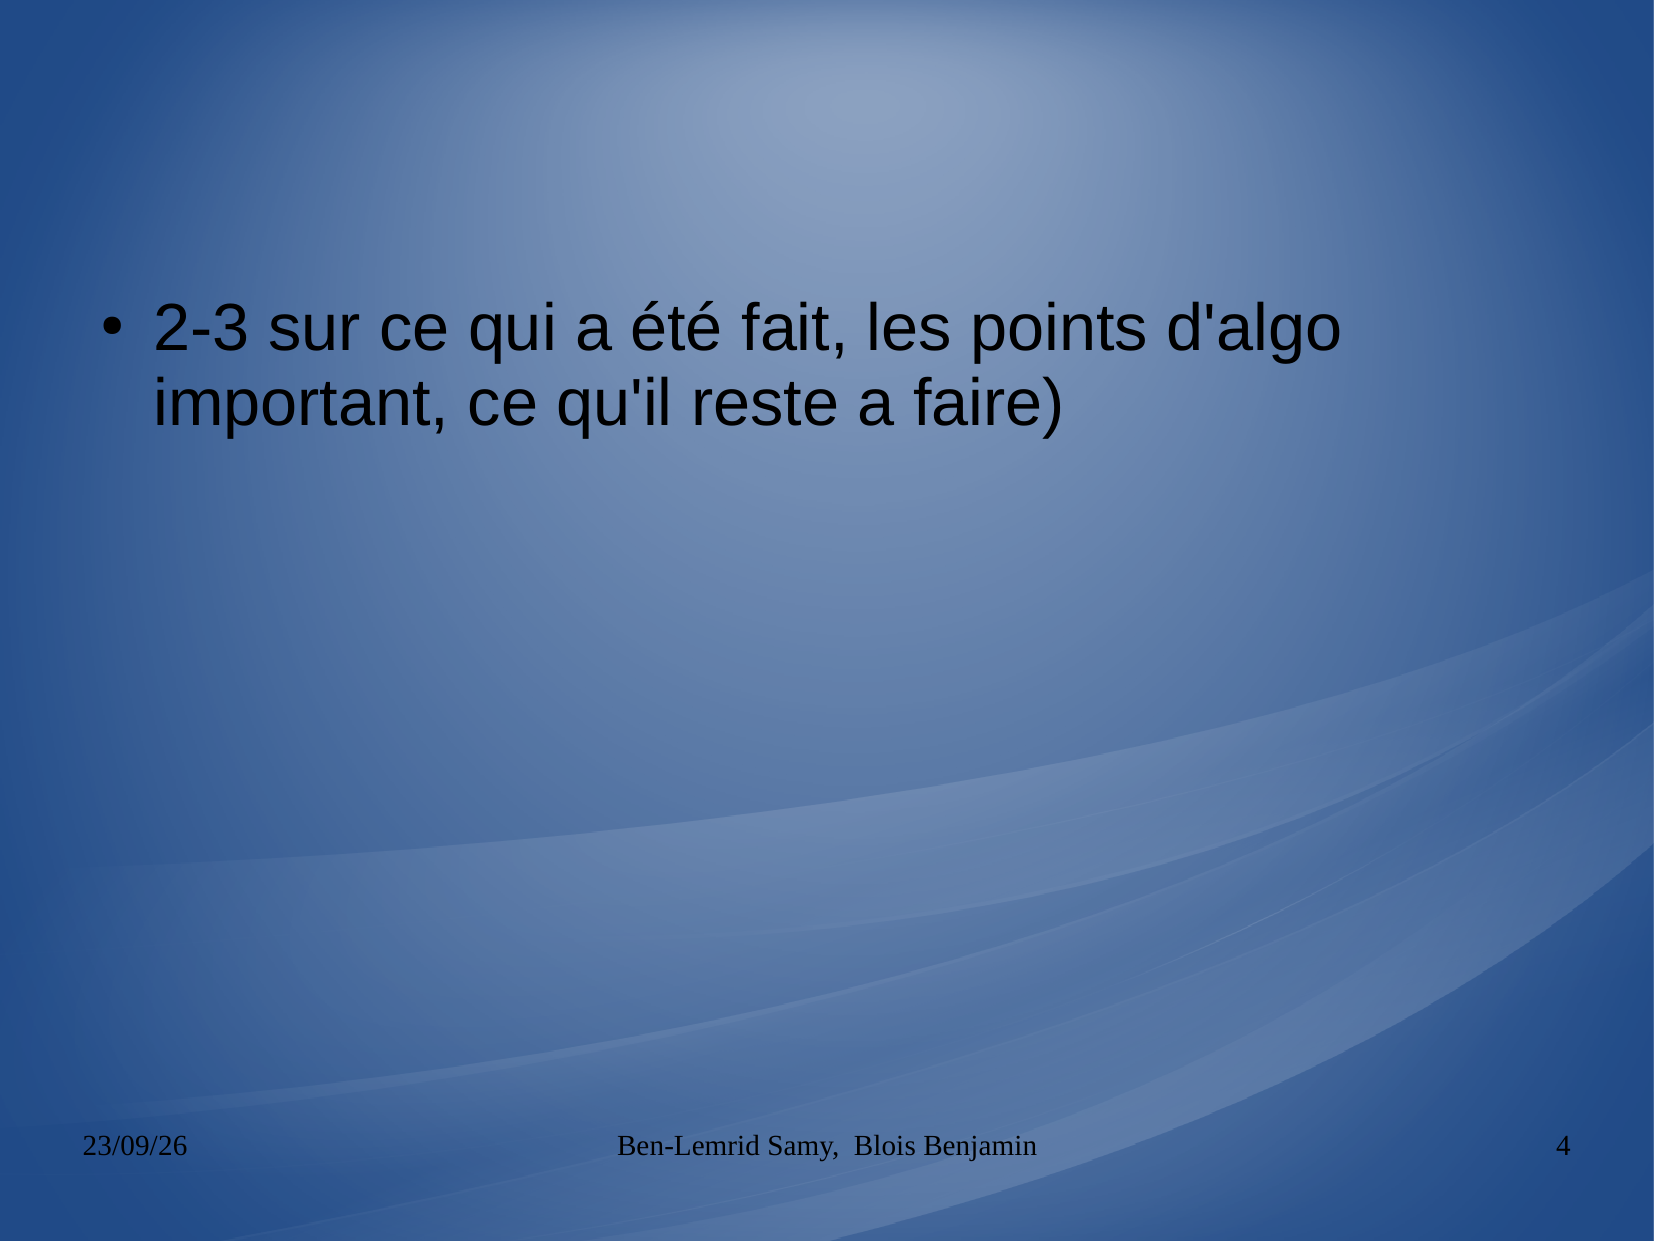

#
2-3 sur ce qui a été fait, les points d'algo important, ce qu'il reste a faire)
Ben-Lemrid Samy, Blois Benjamin
4